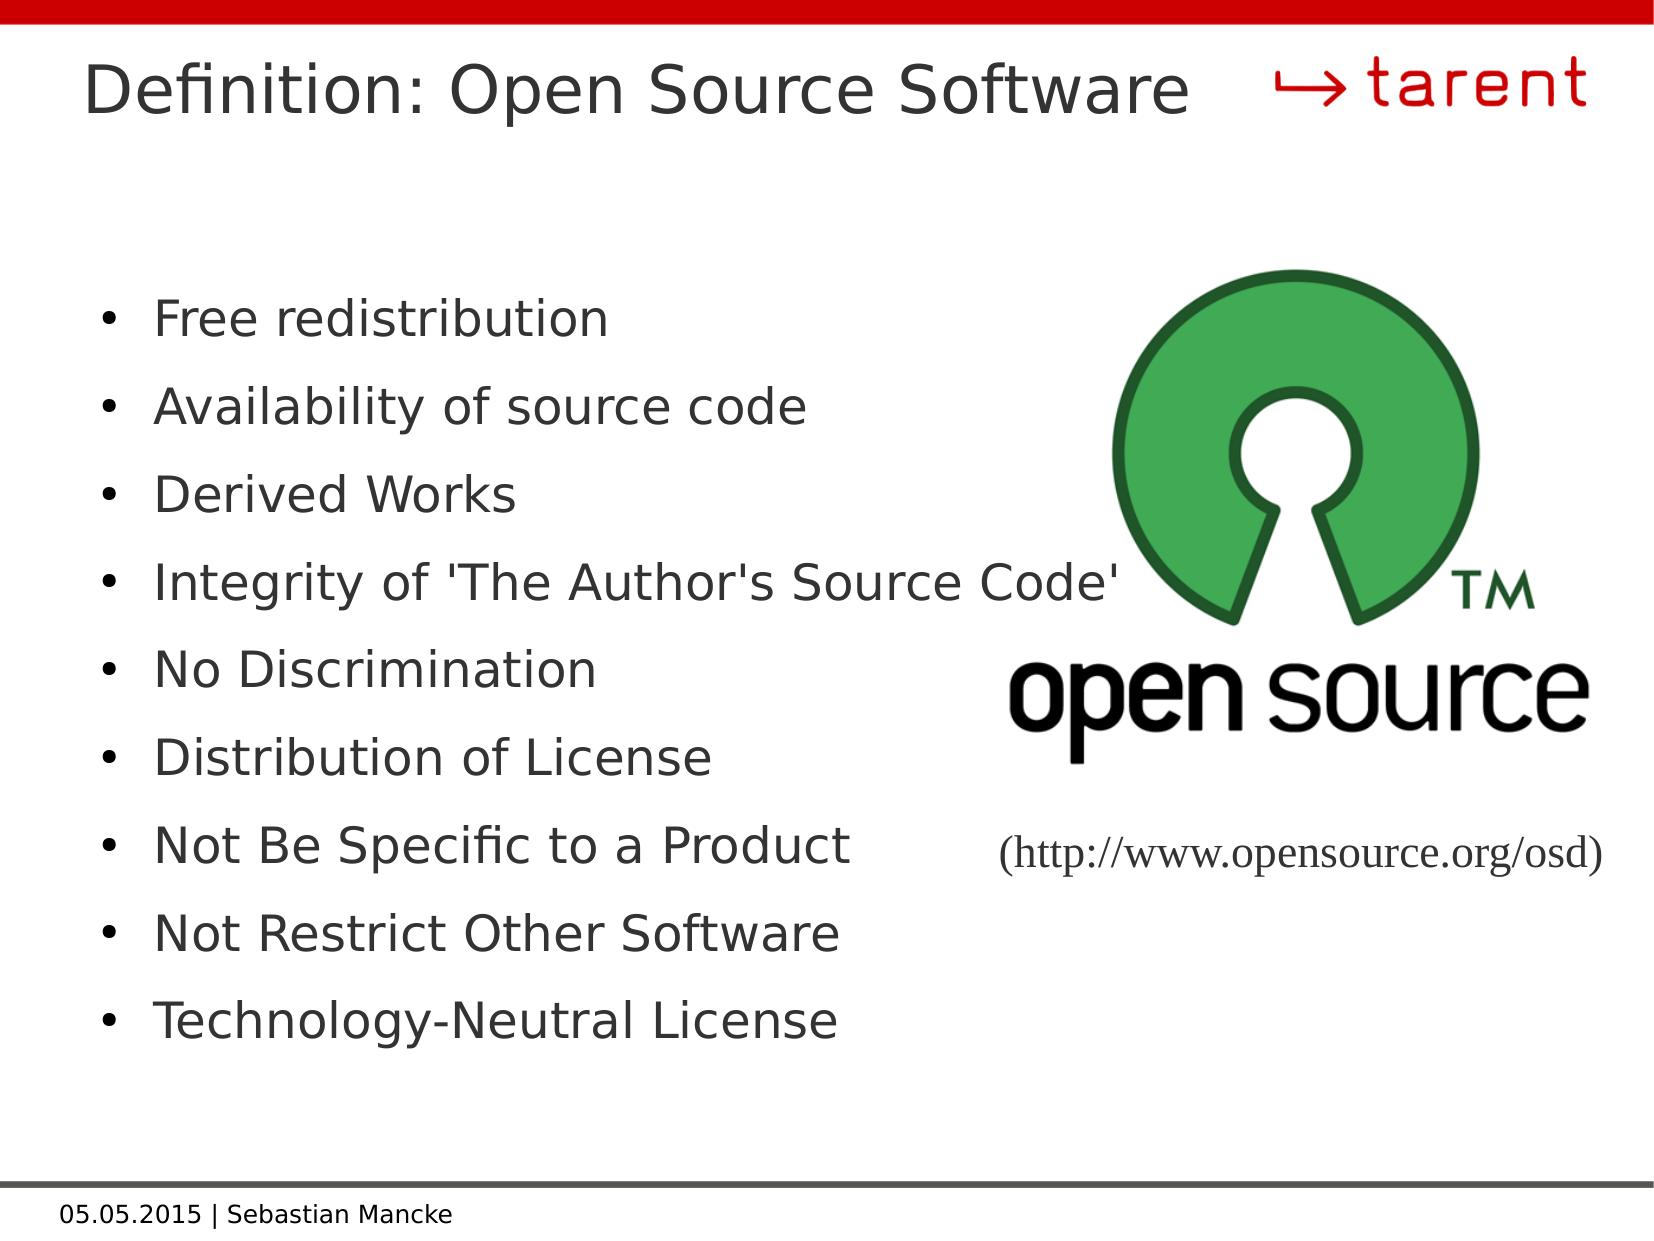

# Definition: Open Source Software
Free redistribution
Availability of source code
Derived Works
Integrity of 'The Author's Source Code'
No Discrimination
Distribution of License
Not Be Specific to a Product
Not Restrict Other Software
Technology-Neutral License
(http://www.opensource.org/osd)